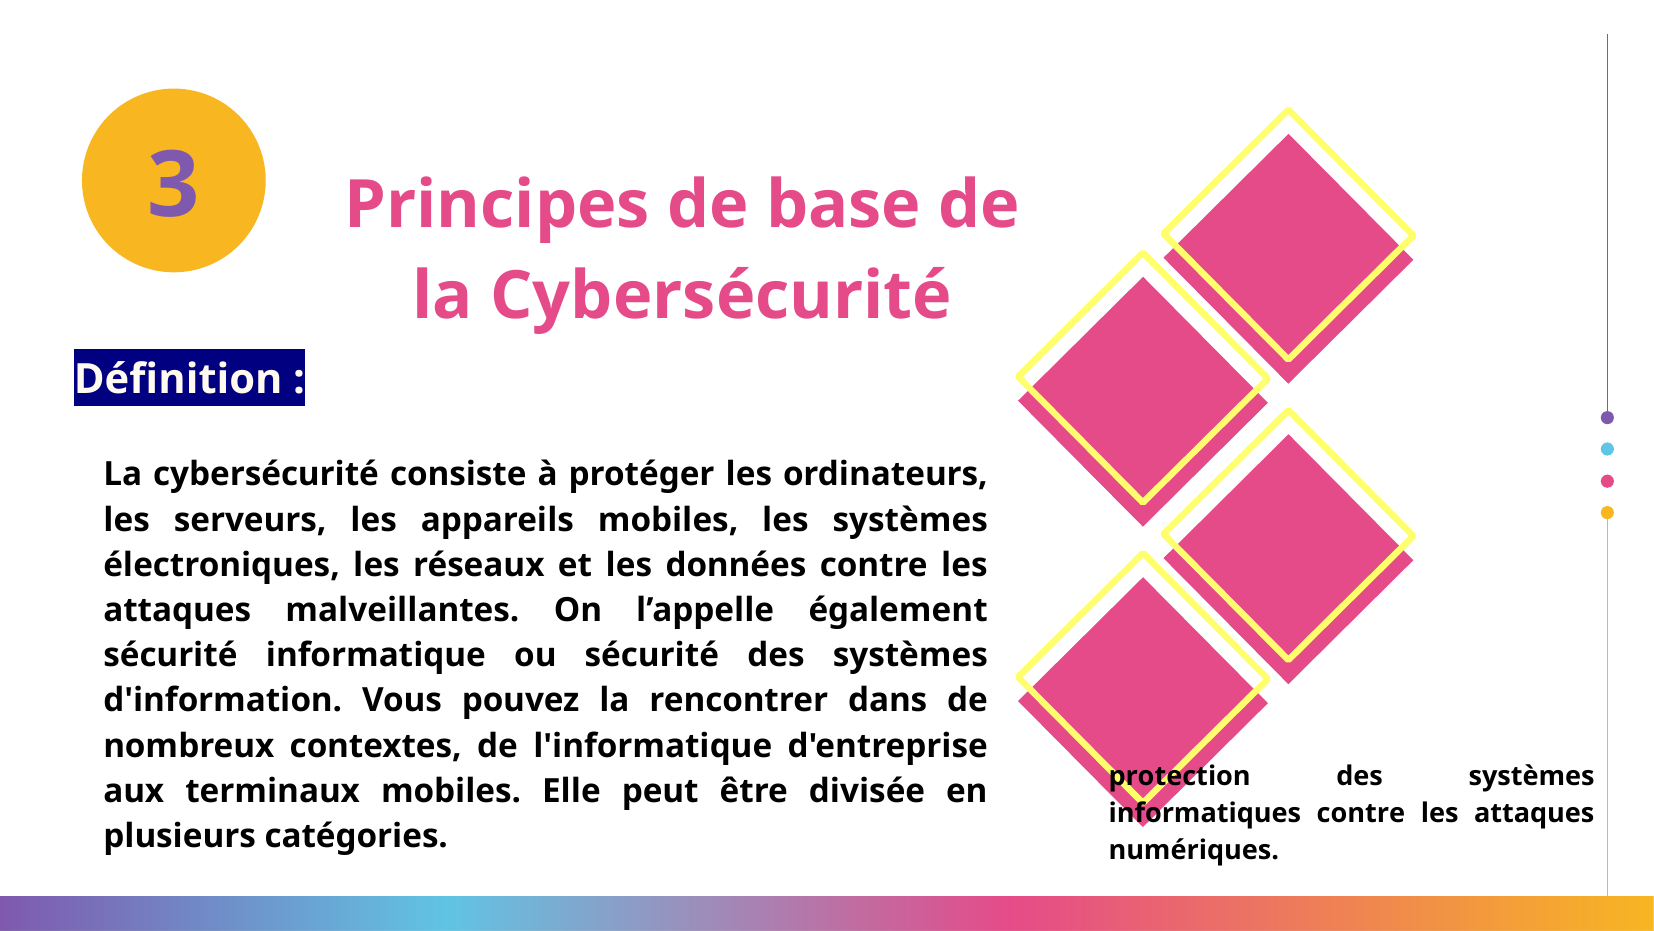

3
# Principes de base de la Cybersécurité
Définition :
La cybersécurité consiste à protéger les ordinateurs, les serveurs, les appareils mobiles, les systèmes électroniques, les réseaux et les données contre les attaques malveillantes. On l’appelle également sécurité informatique ou sécurité des systèmes d'information. Vous pouvez la rencontrer dans de nombreux contextes, de l'informatique d'entreprise aux terminaux mobiles. Elle peut être divisée en plusieurs catégories.
protection des systèmes informatiques contre les attaques numériques.